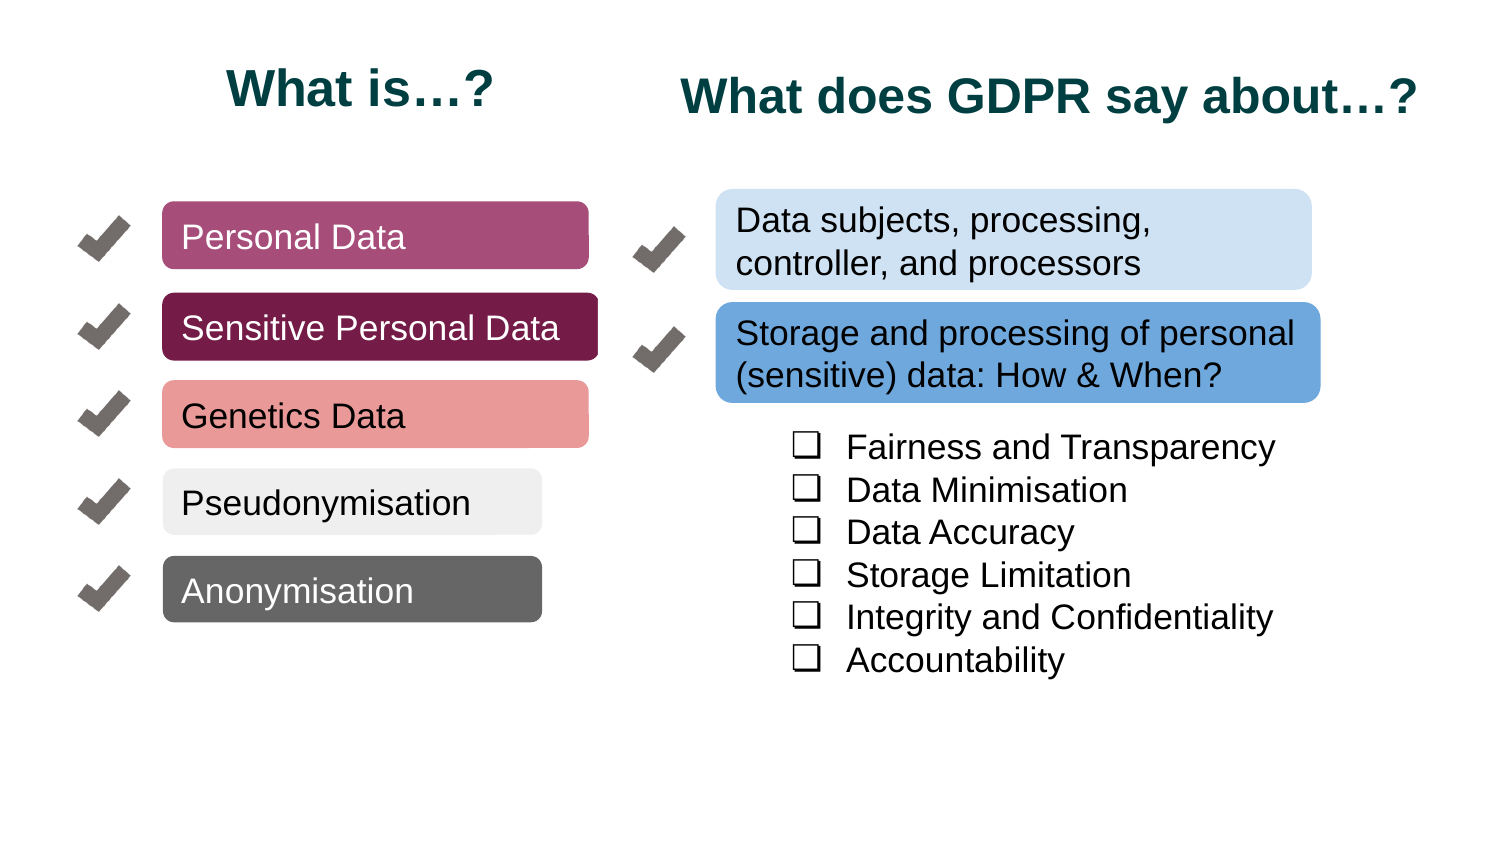

# What is…?
What does GDPR say about…?
Data subjects, processing, controller, and processors
Personal Data
Sensitive Personal Data
Storage and processing of personal (sensitive) data: How & When?
Genetics Data
Fairness and Transparency
Data Minimisation
Data Accuracy
Storage Limitation
Integrity and Confidentiality
Accountability
Pseudonymisation
Anonymisation